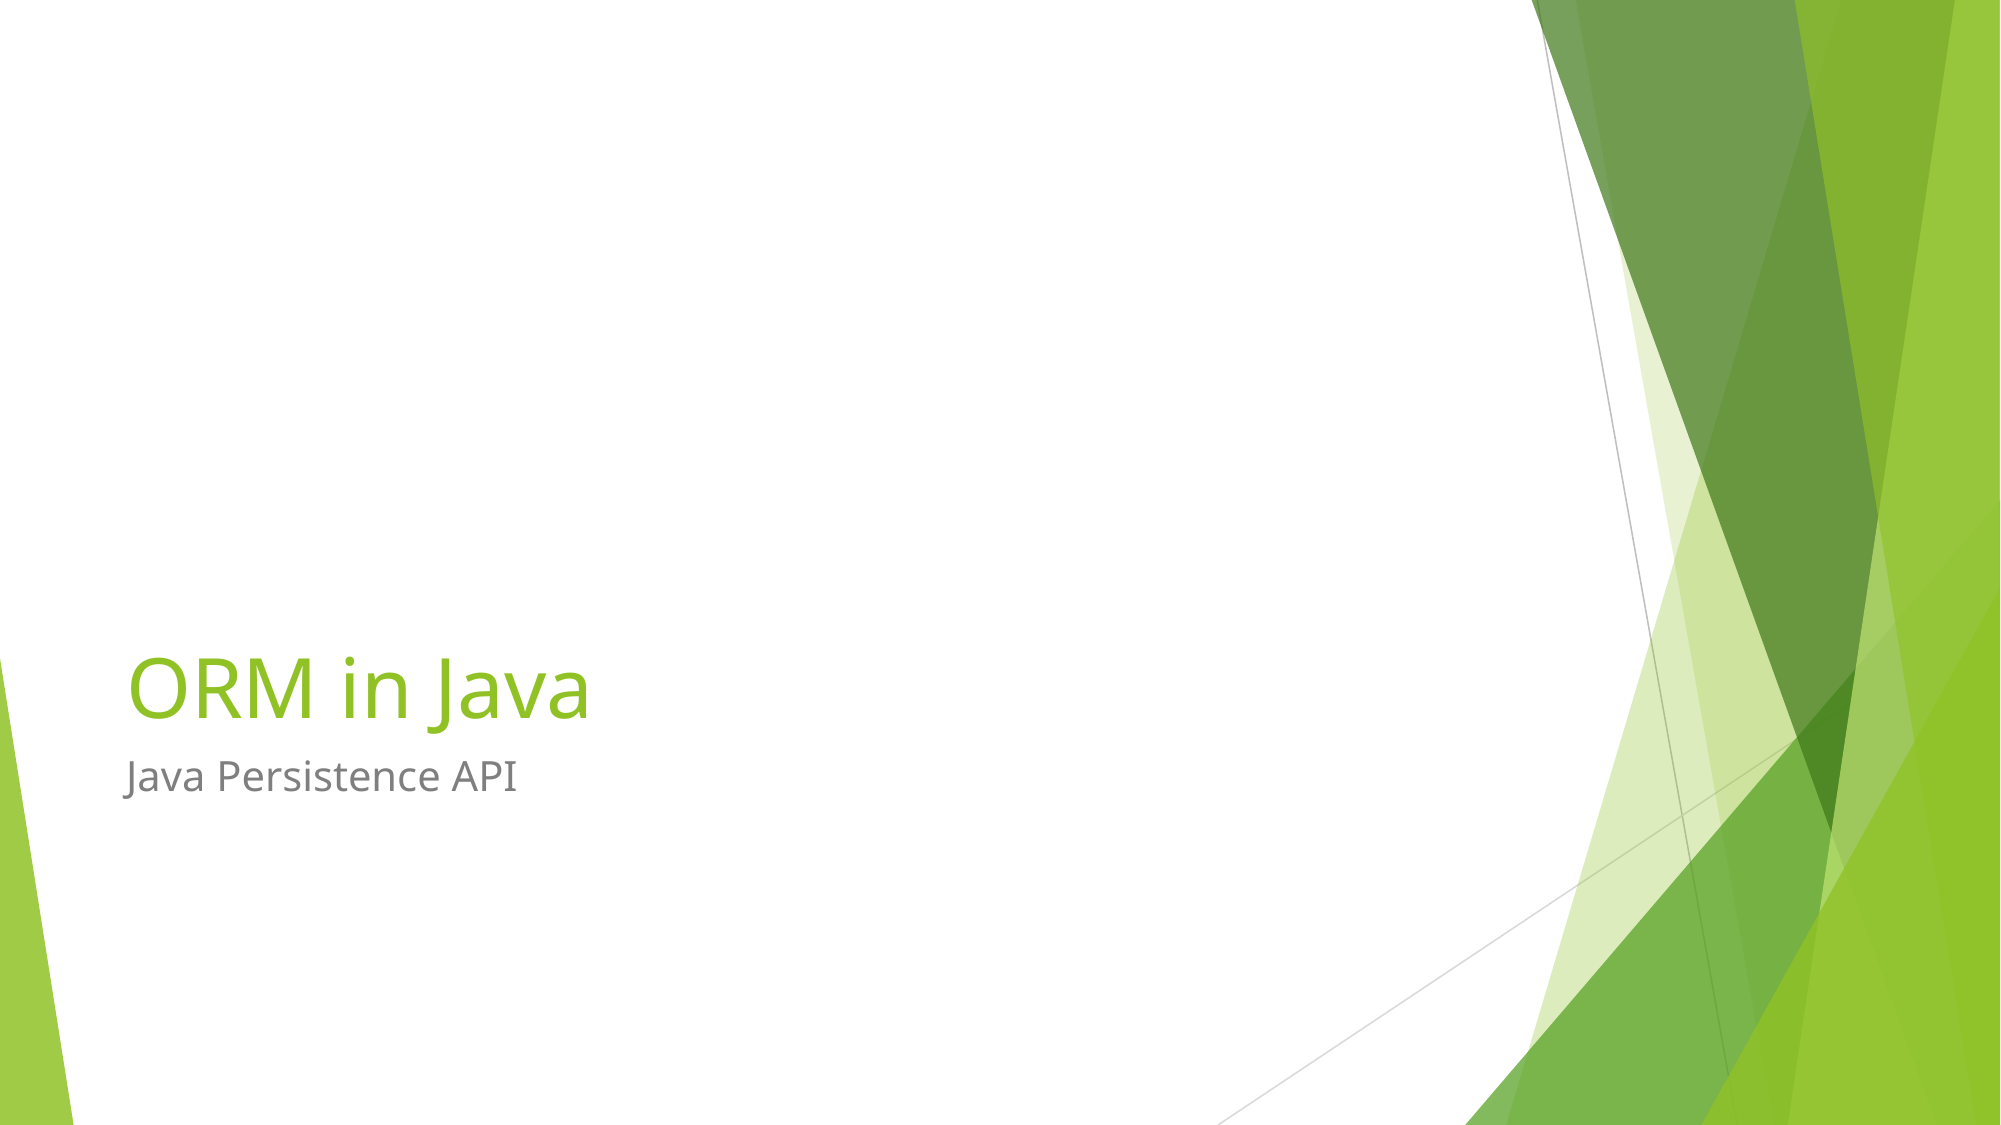

# ORM in Java
Java Persistence API